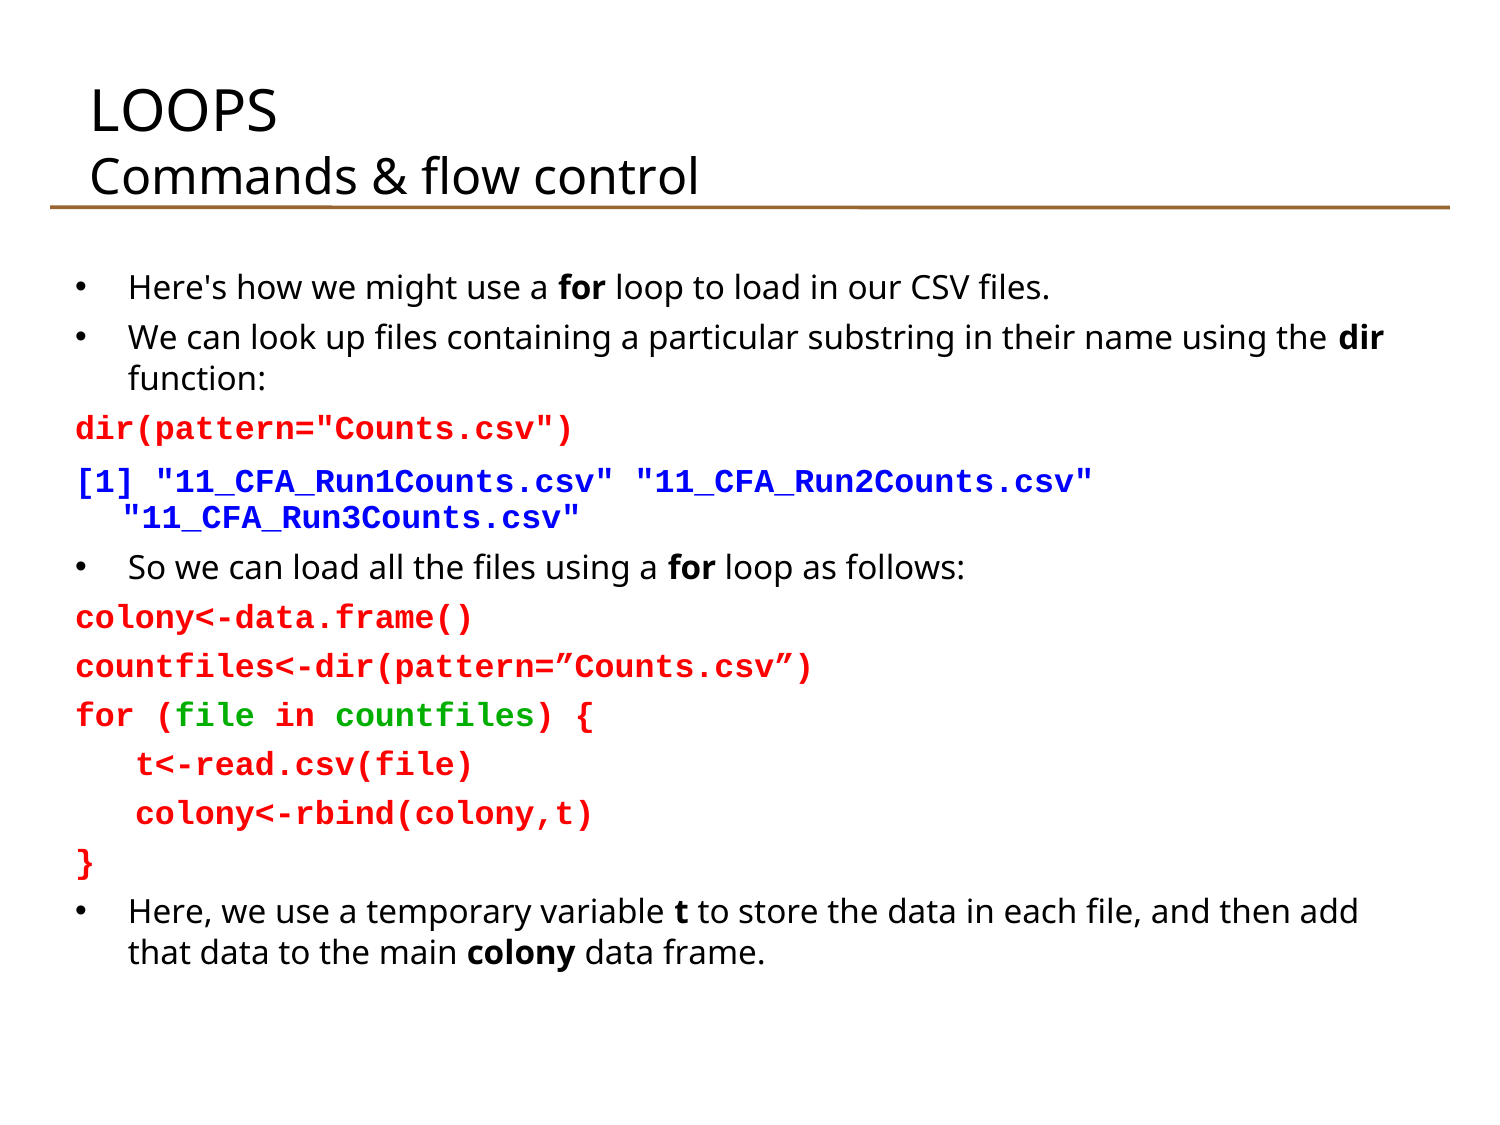

LOOPS
Commands & flow control
Here's how we might use a for loop to load in our CSV files.
We can look up files containing a particular substring in their name using the dir function:
dir(pattern="Counts.csv")
[1] "11_CFA_Run1Counts.csv" "11_CFA_Run2Counts.csv" "11_CFA_Run3Counts.csv"
So we can load all the files using a for loop as follows:
colony<-data.frame()
countfiles<-dir(pattern=”Counts.csv”)
for (file in countfiles) {
 t<-read.csv(file)
 colony<-rbind(colony,t)
}
Here, we use a temporary variable t to store the data in each file, and then add that data to the main colony data frame.